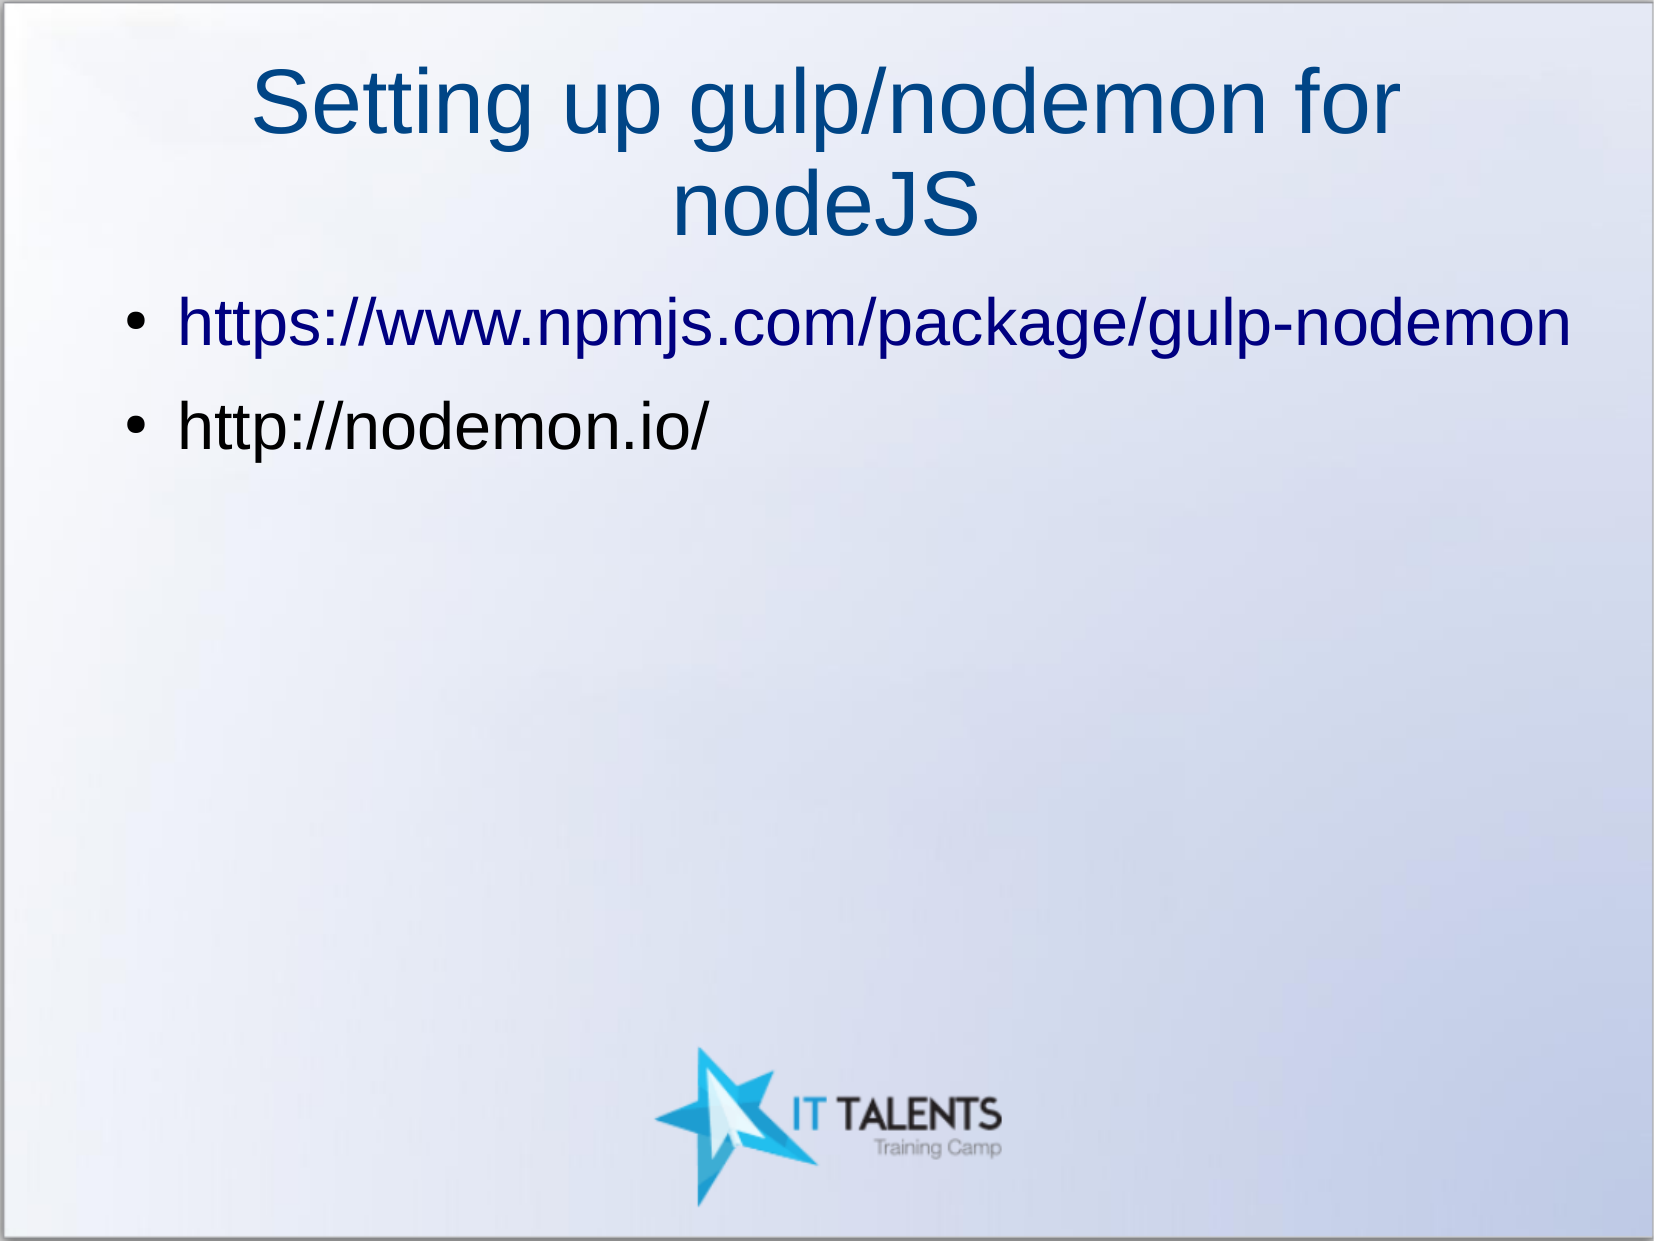

# Setting up gulp/nodemon for nodeJS
https://www.npmjs.com/package/gulp-nodemon
http://nodemon.io/